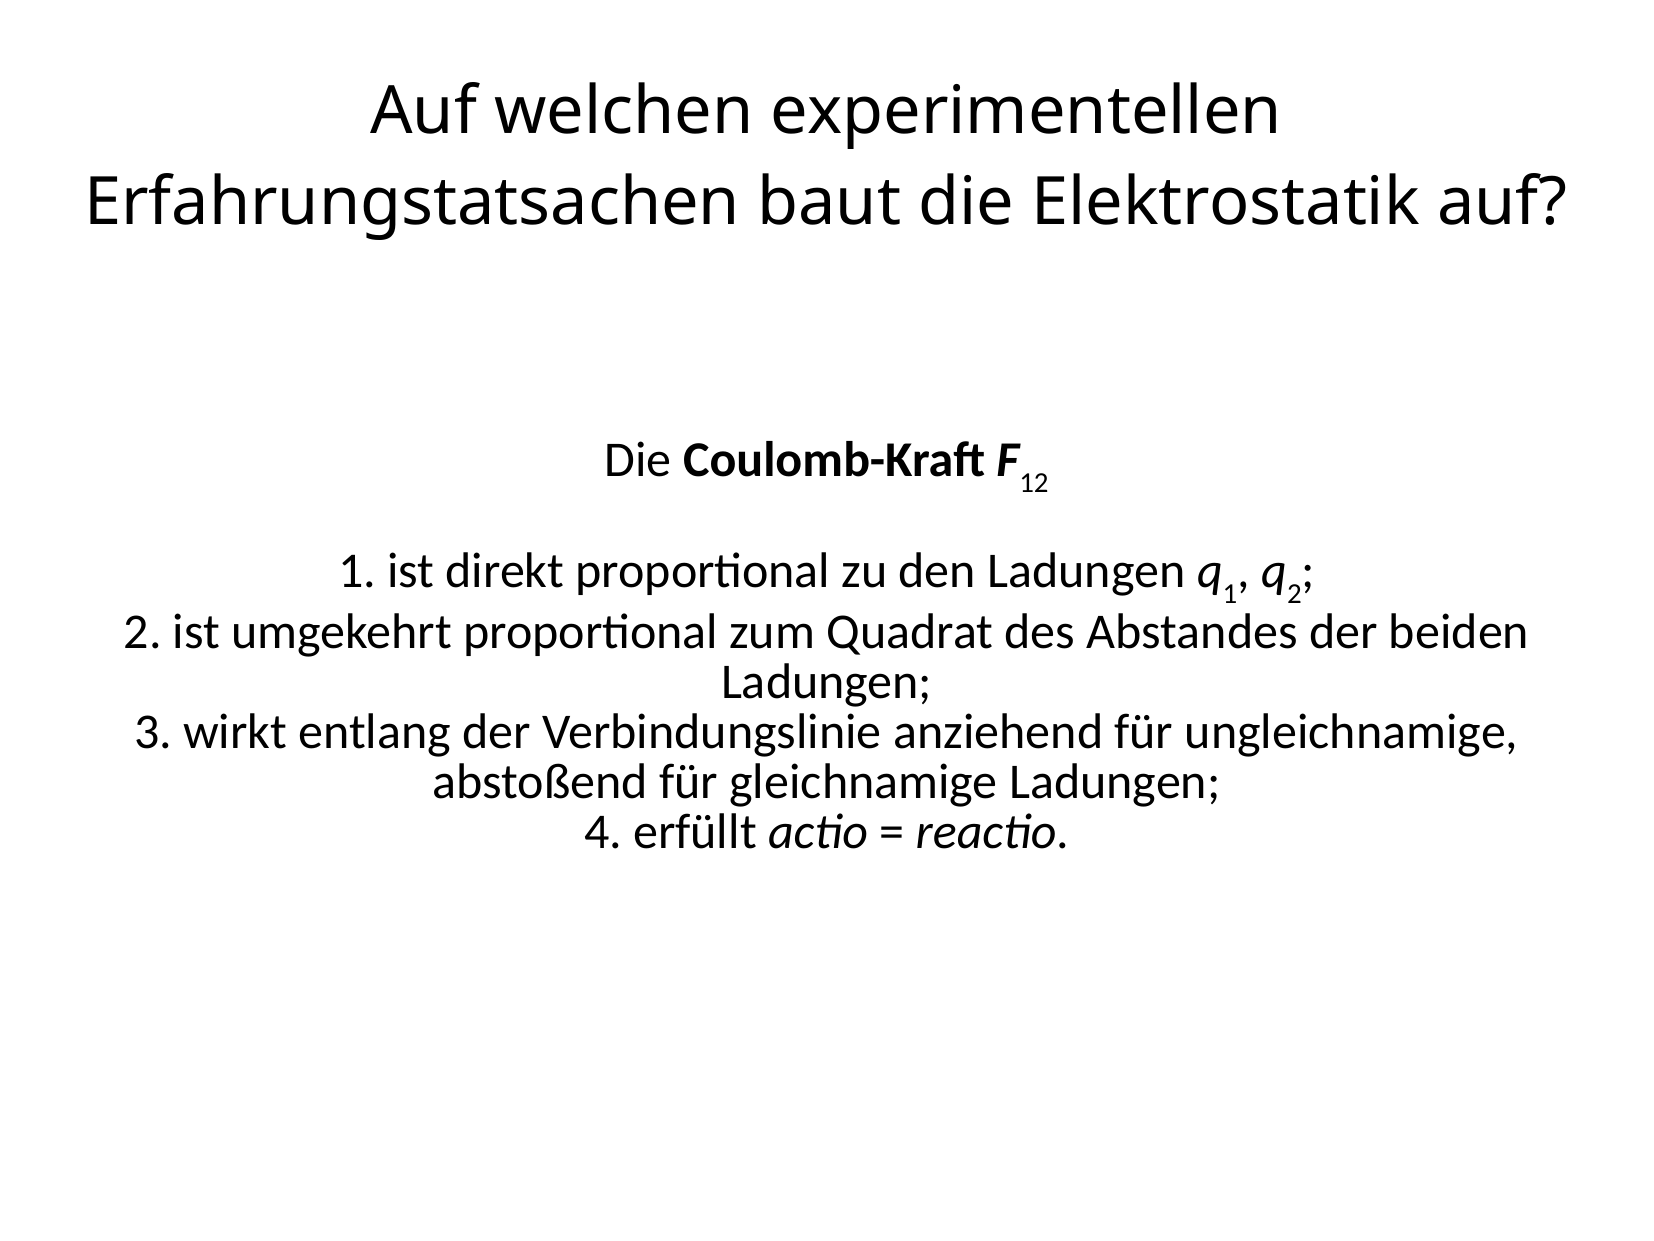

# Auf welchen experimentellen Erfahrungstatsachen baut die Elektrostatik auf?
Die Coulomb-Kraft F12
1. ist direkt proportional zu den Ladungen q1, q2;
2. ist umgekehrt proportional zum Quadrat des Abstandes der beiden Ladungen;
3. wirkt entlang der Verbindungslinie anziehend für ungleichnamige, abstoßend für gleichnamige Ladungen;
4. erfüllt actio = reactio.